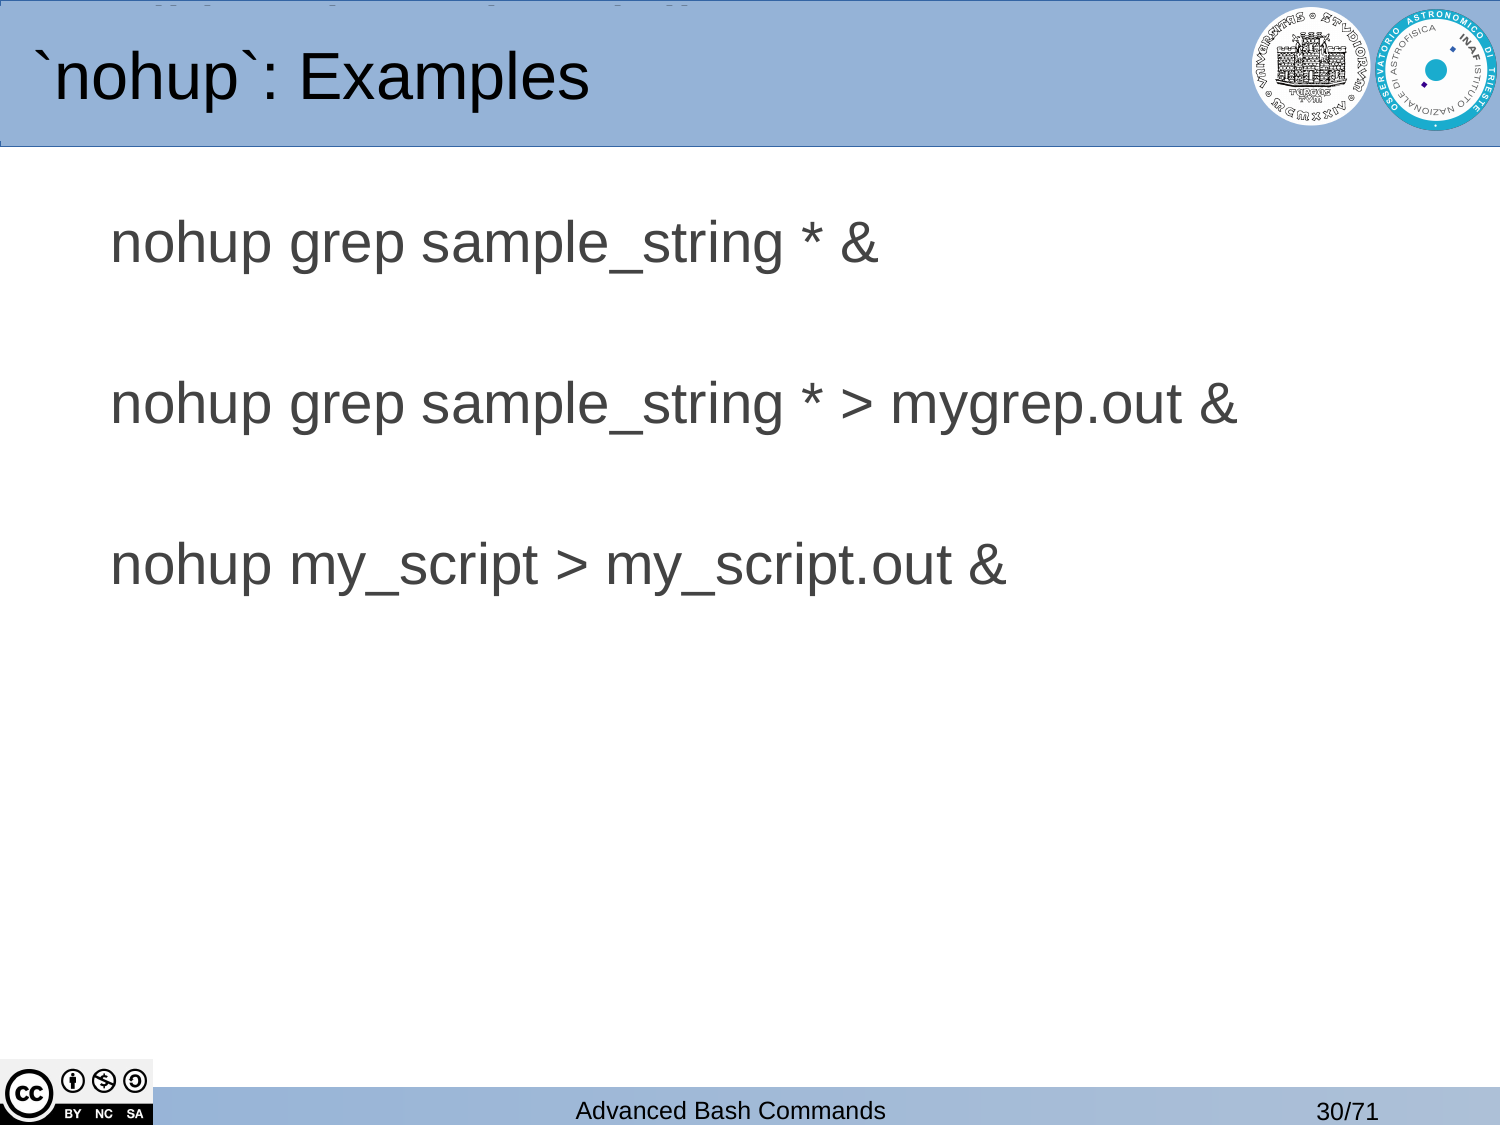

# Traditional service delivery
`nohup`: Examples
nohup grep sample_string * &
nohup grep sample_string * > mygrep.out &
nohup my_script > my_script.out &